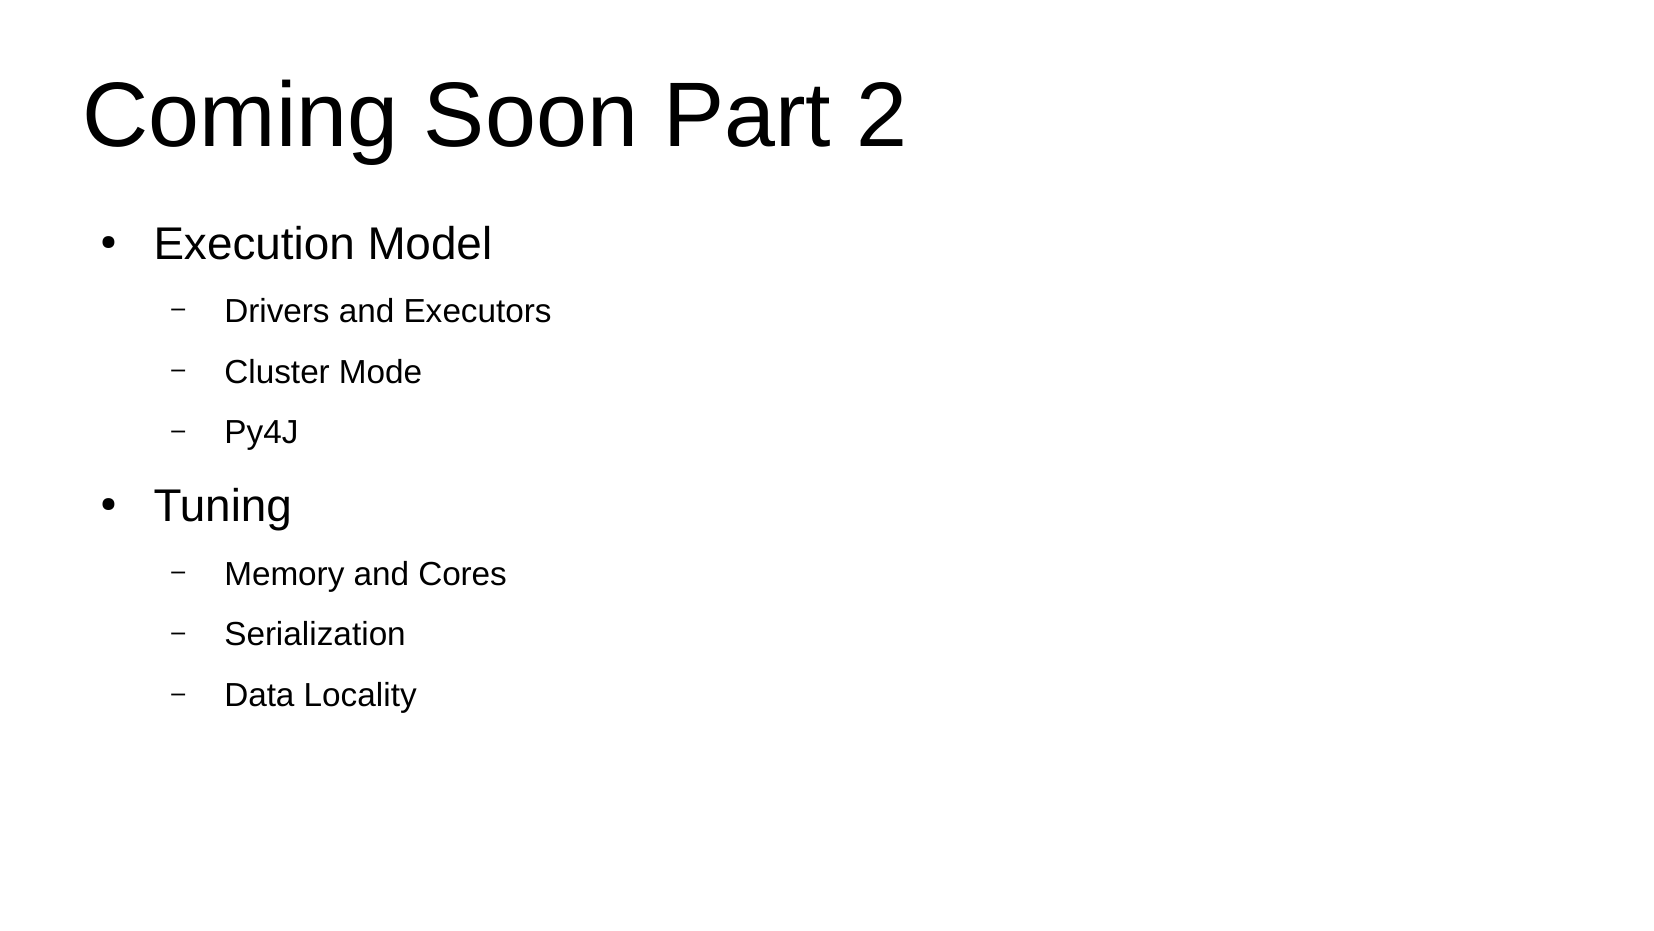

# Coming Soon Part 2
Execution Model
Drivers and Executors
Cluster Mode
Py4J
Tuning
Memory and Cores
Serialization
Data Locality